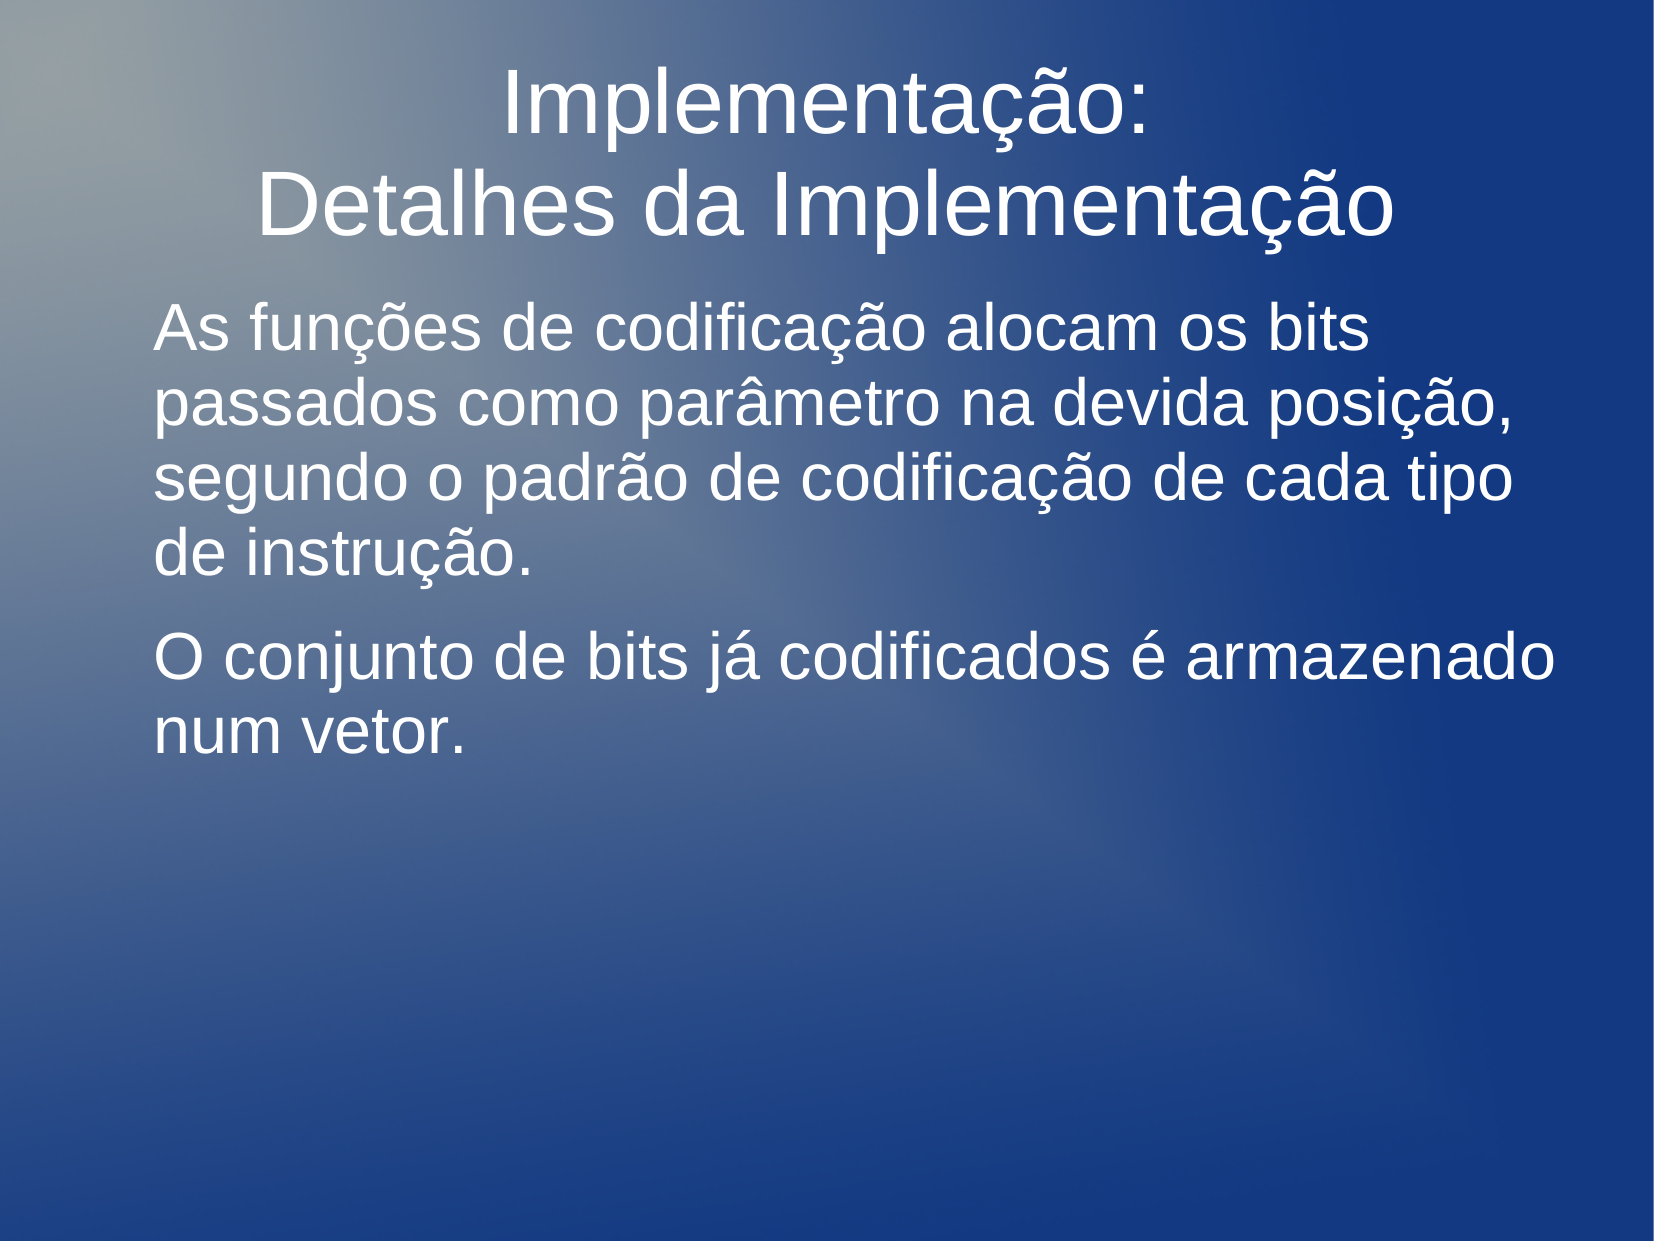

# Implementação: Detalhes da Implementação
As funções de codificação alocam os bits passados como parâmetro na devida posição, segundo o padrão de codificação de cada tipo de instrução.
O conjunto de bits já codificados é armazenado num vetor.